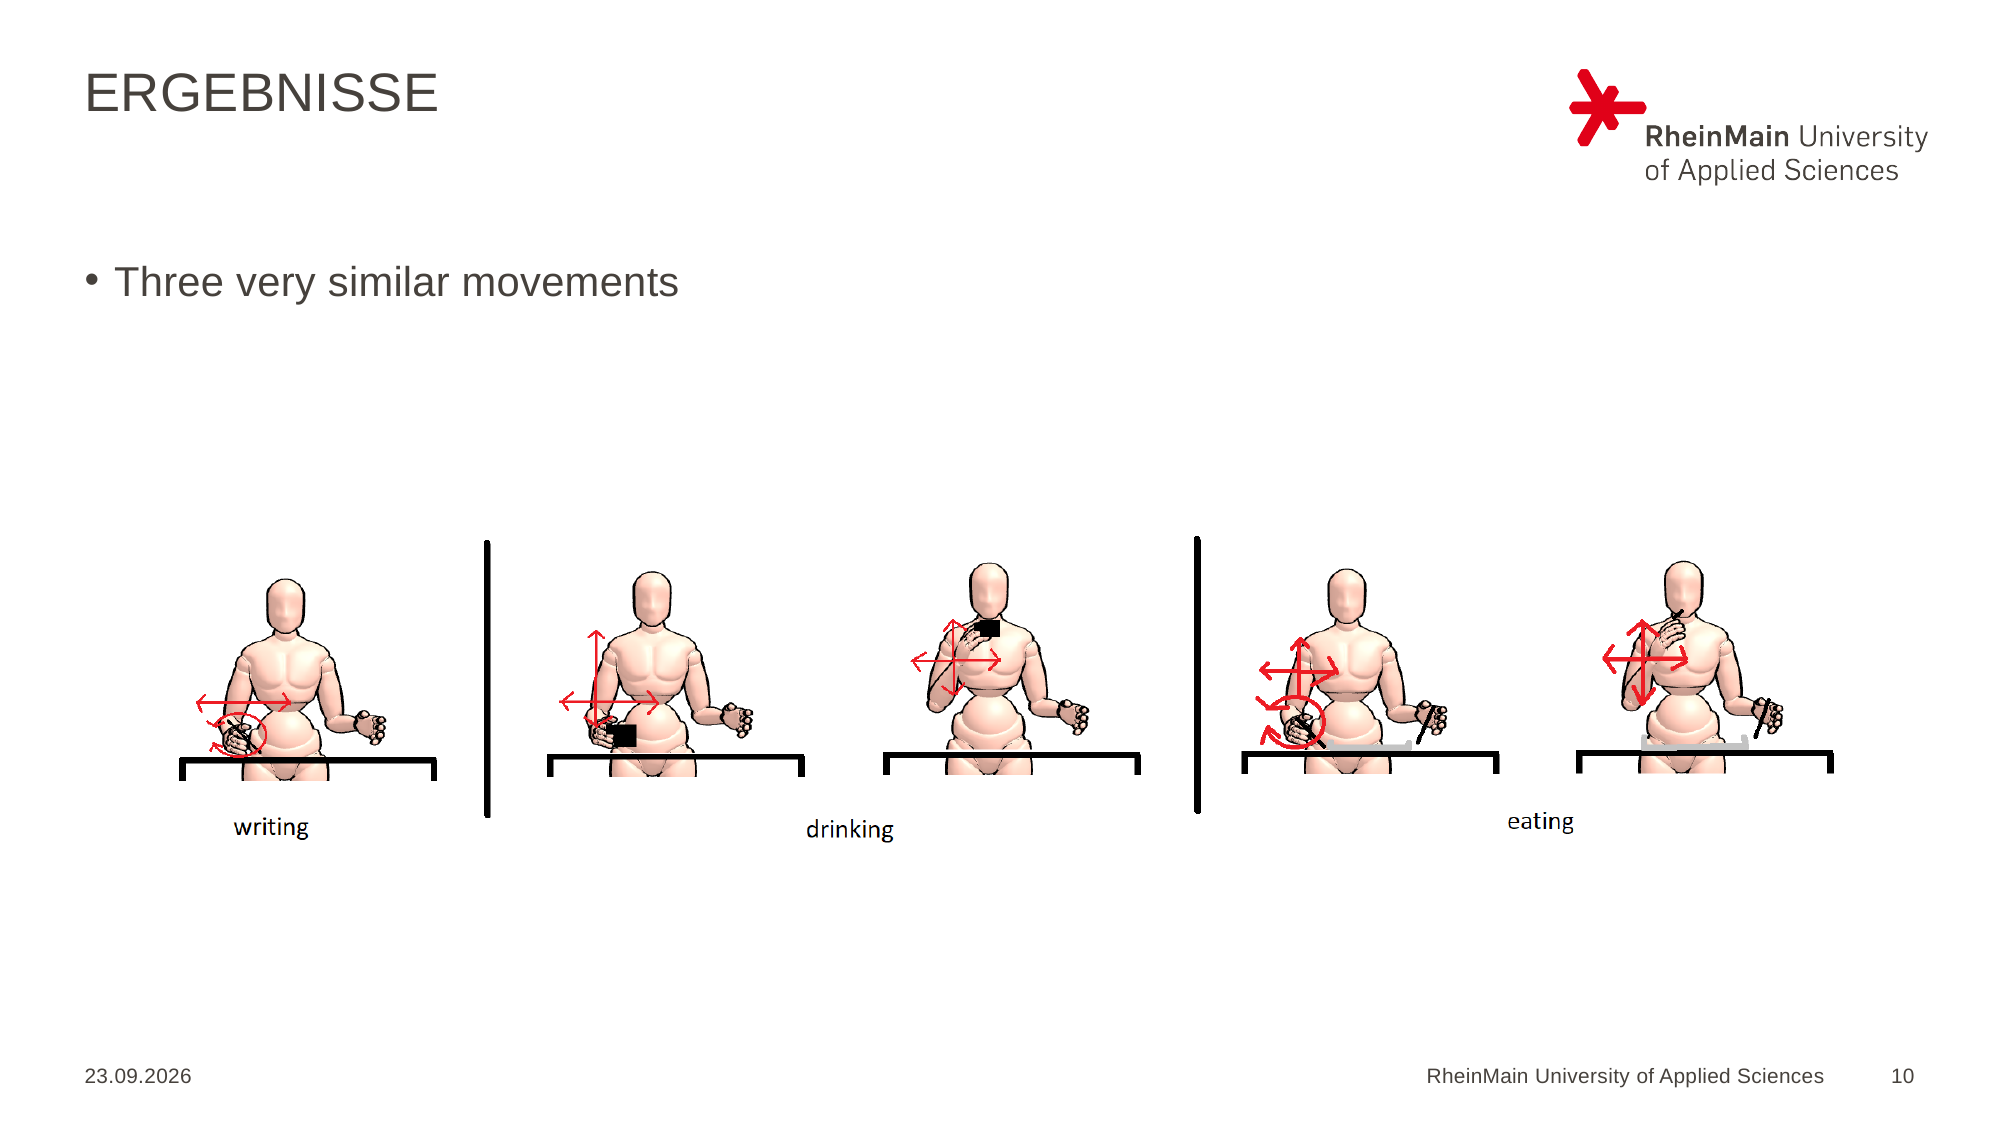

Ergebnisse
# Three very similar movements
RheinMain University of Applied Sciences